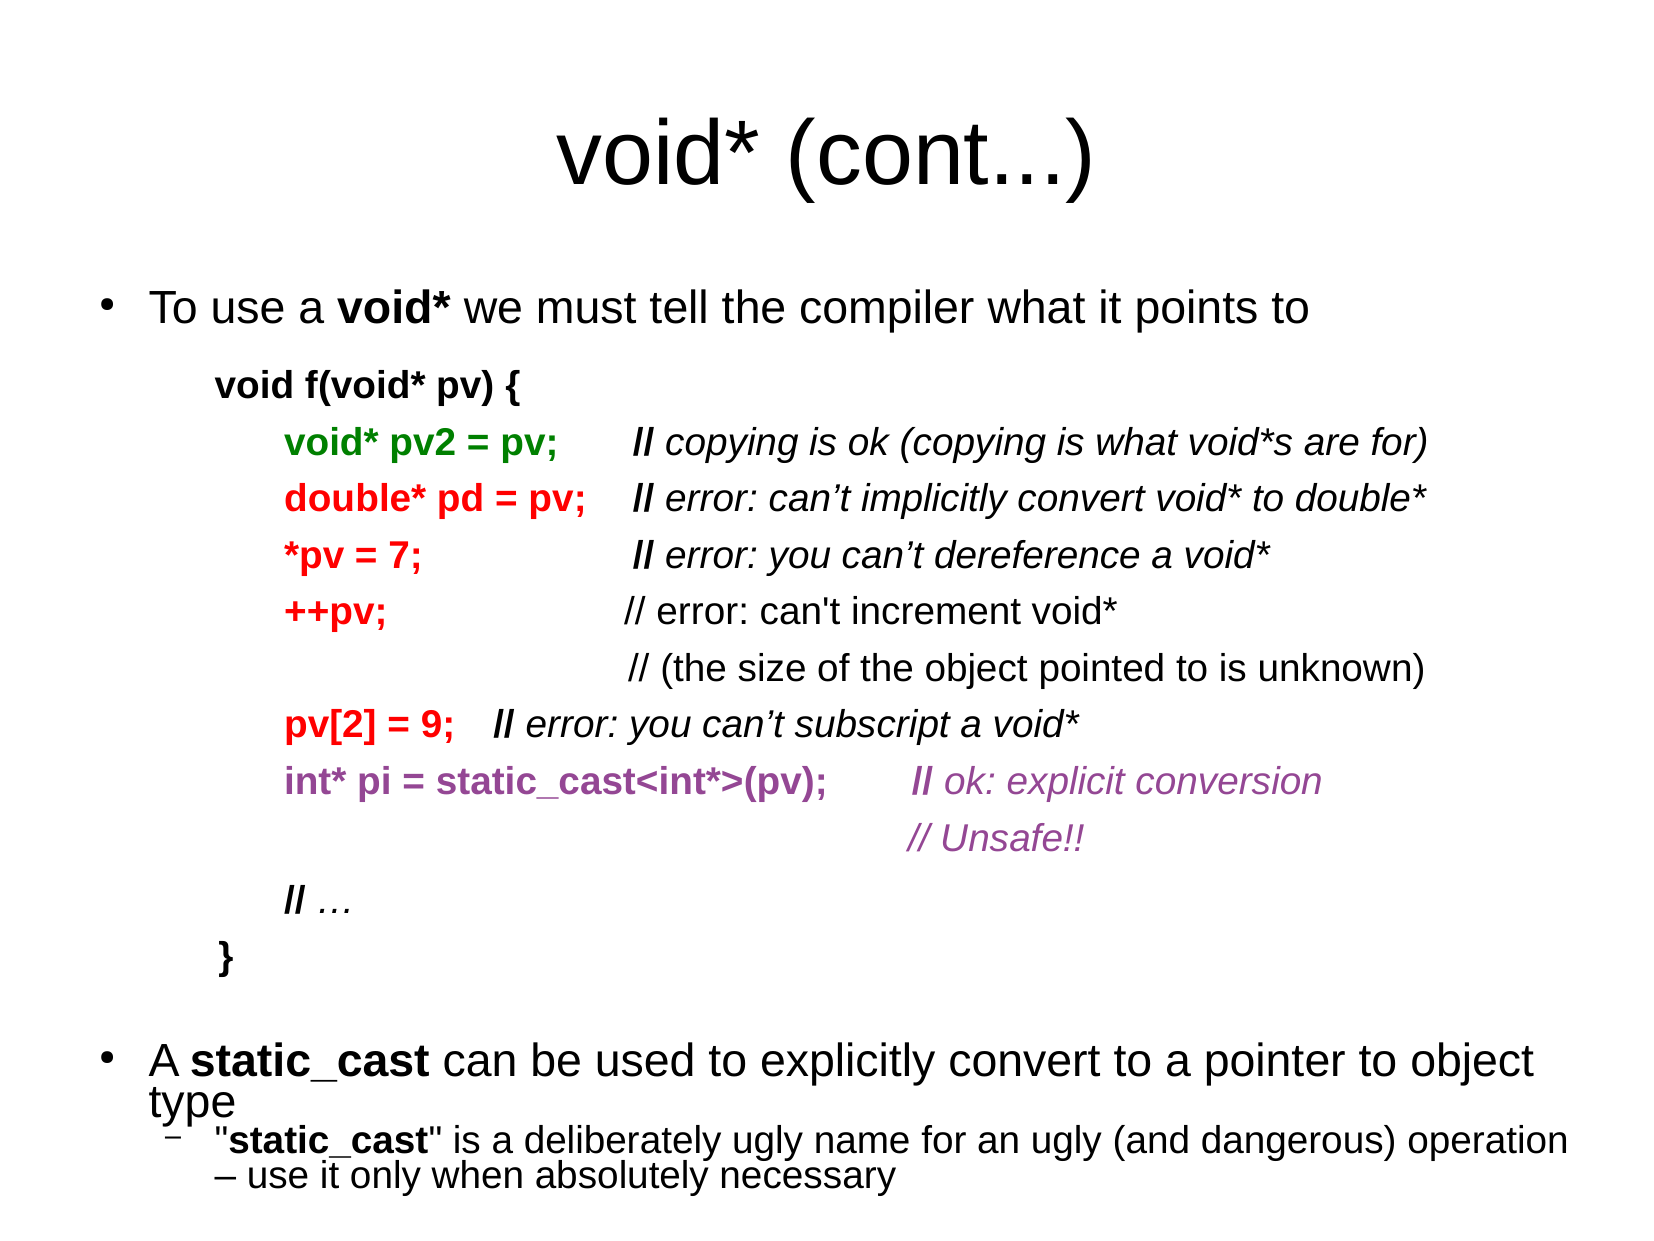

# void* (cont...)
To use a void* we must tell the compiler what it points to
void f(void* pv) {
void* pv2 = pv;	// copying is ok (copying is what void*s are for)
double* pd = pv;	// error: can’t implicitly convert void* to double*
*pv = 7;	 	// error: you can’t dereference a void*
++pv; // error: can't increment void*
 // (the size of the object pointed to is unknown)
pv[2] = 9;		// error: you can’t subscript a void*
int* pi = static_cast<int*>(pv);	// ok: explicit conversion
 // Unsafe!!
// …
}
A static_cast can be used to explicitly convert to a pointer to object type
"static_cast" is a deliberately ugly name for an ugly (and dangerous) operation – use it only when absolutely necessary